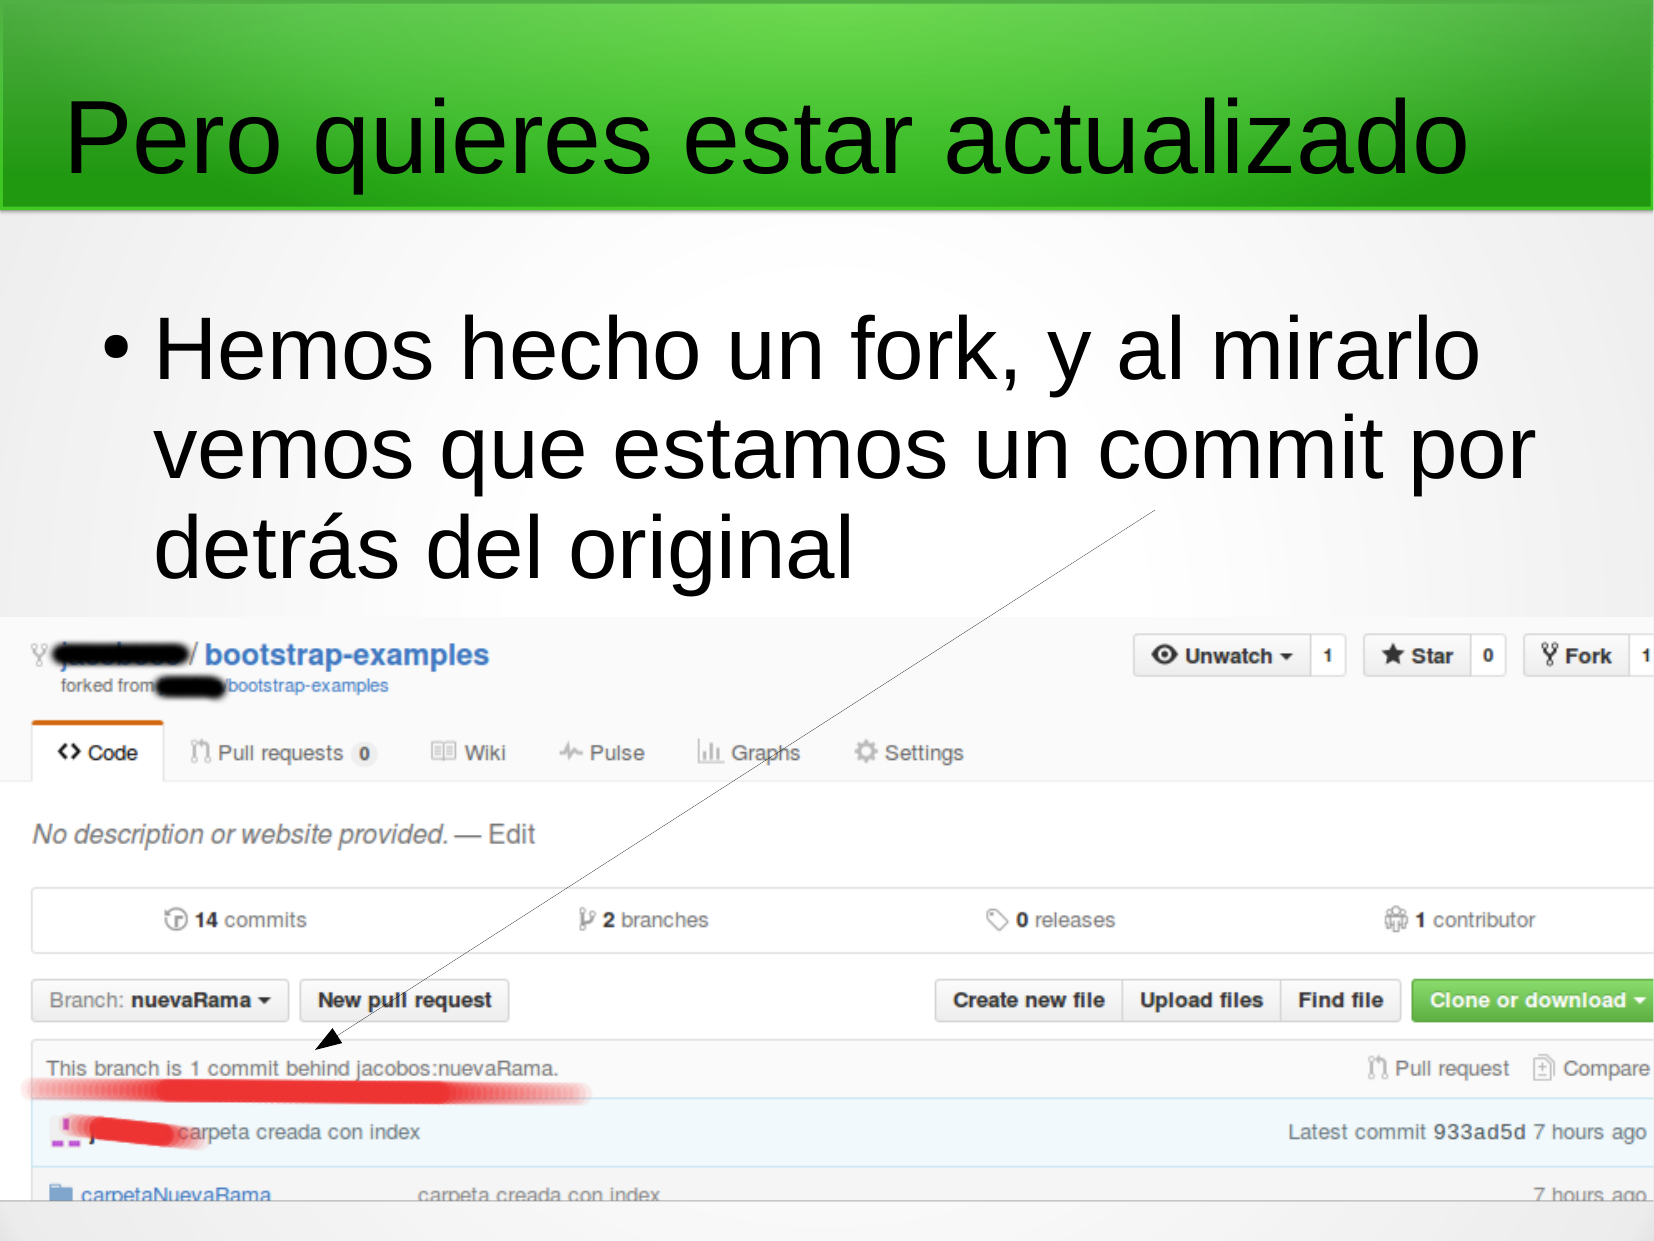

# Pero quieres estar actualizado
Hemos hecho un fork, y al mirarlo vemos que estamos un commit por detrás del original